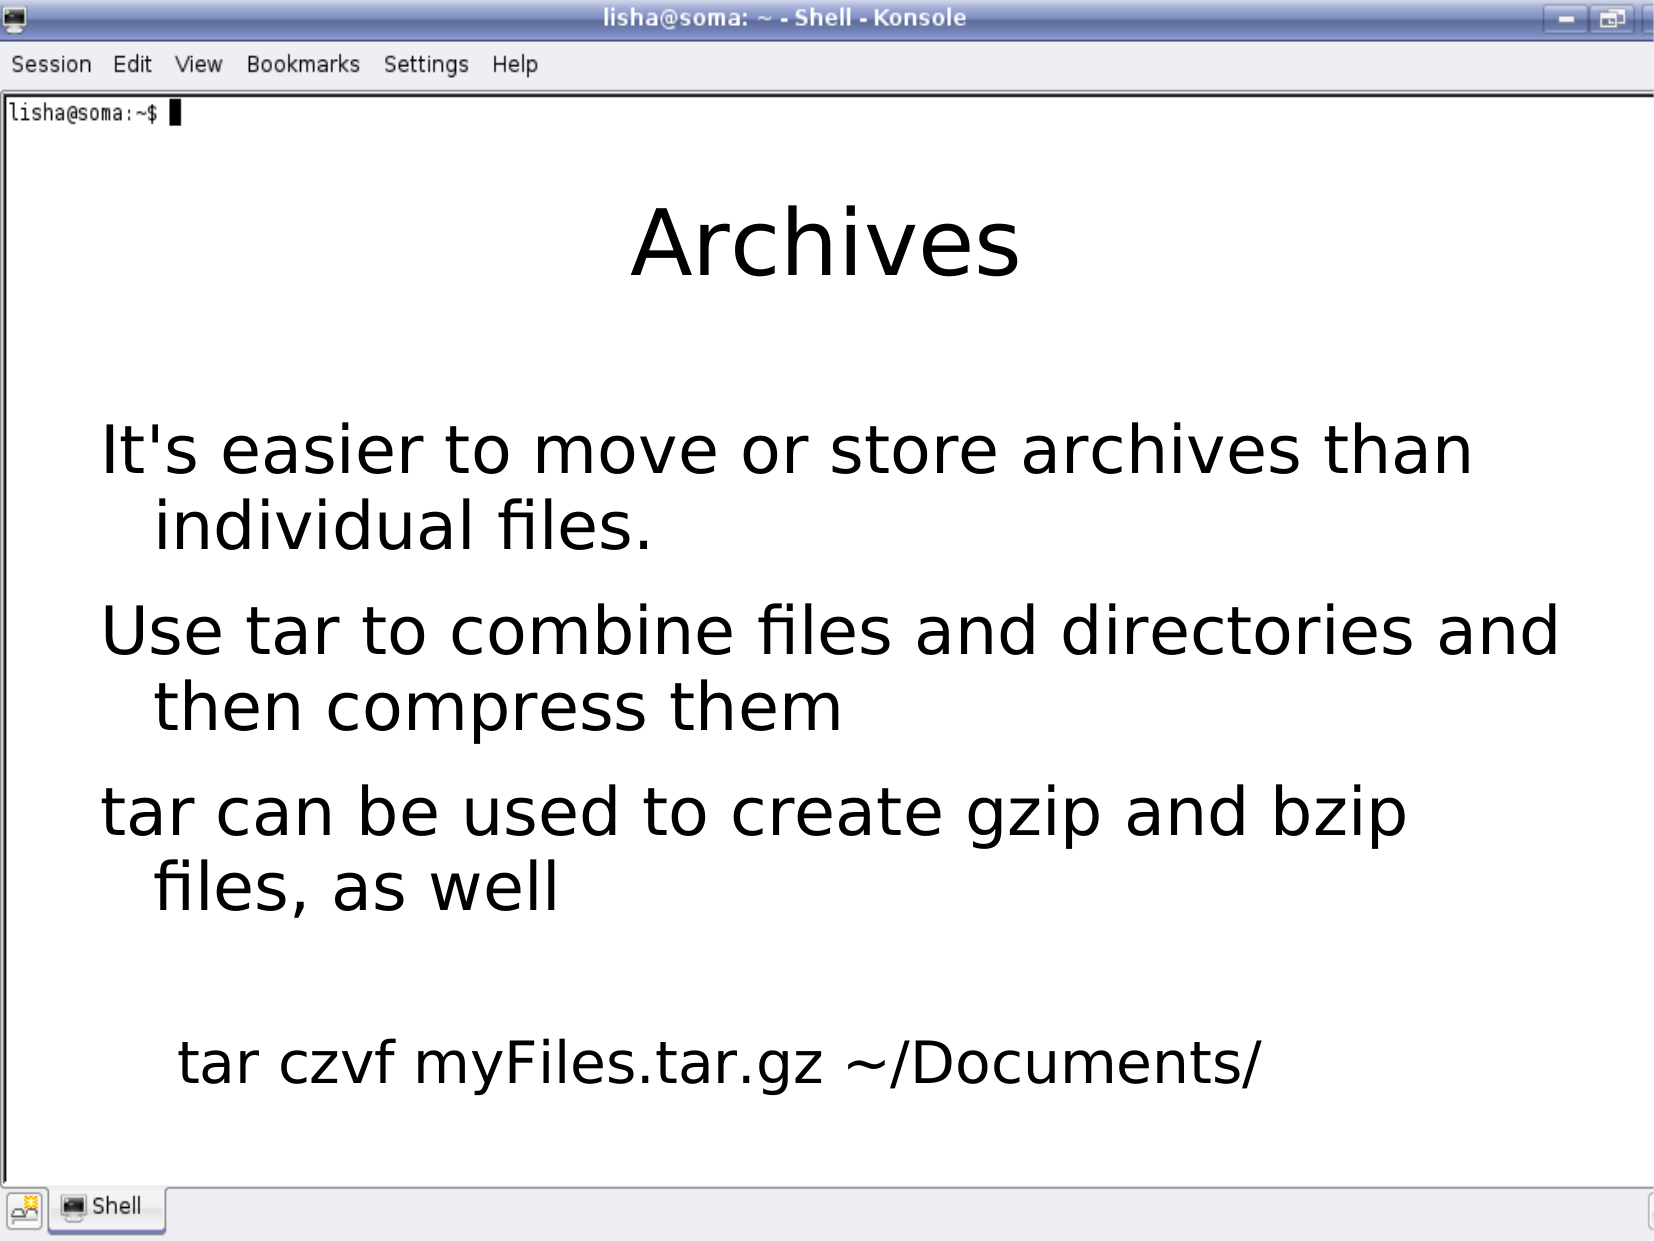

# Archives
It's easier to move or store archives than individual files.
Use tar to combine files and directories and then compress them
tar can be used to create gzip and bzip files, as well
tar czvf myFiles.tar.gz ~/Documents/